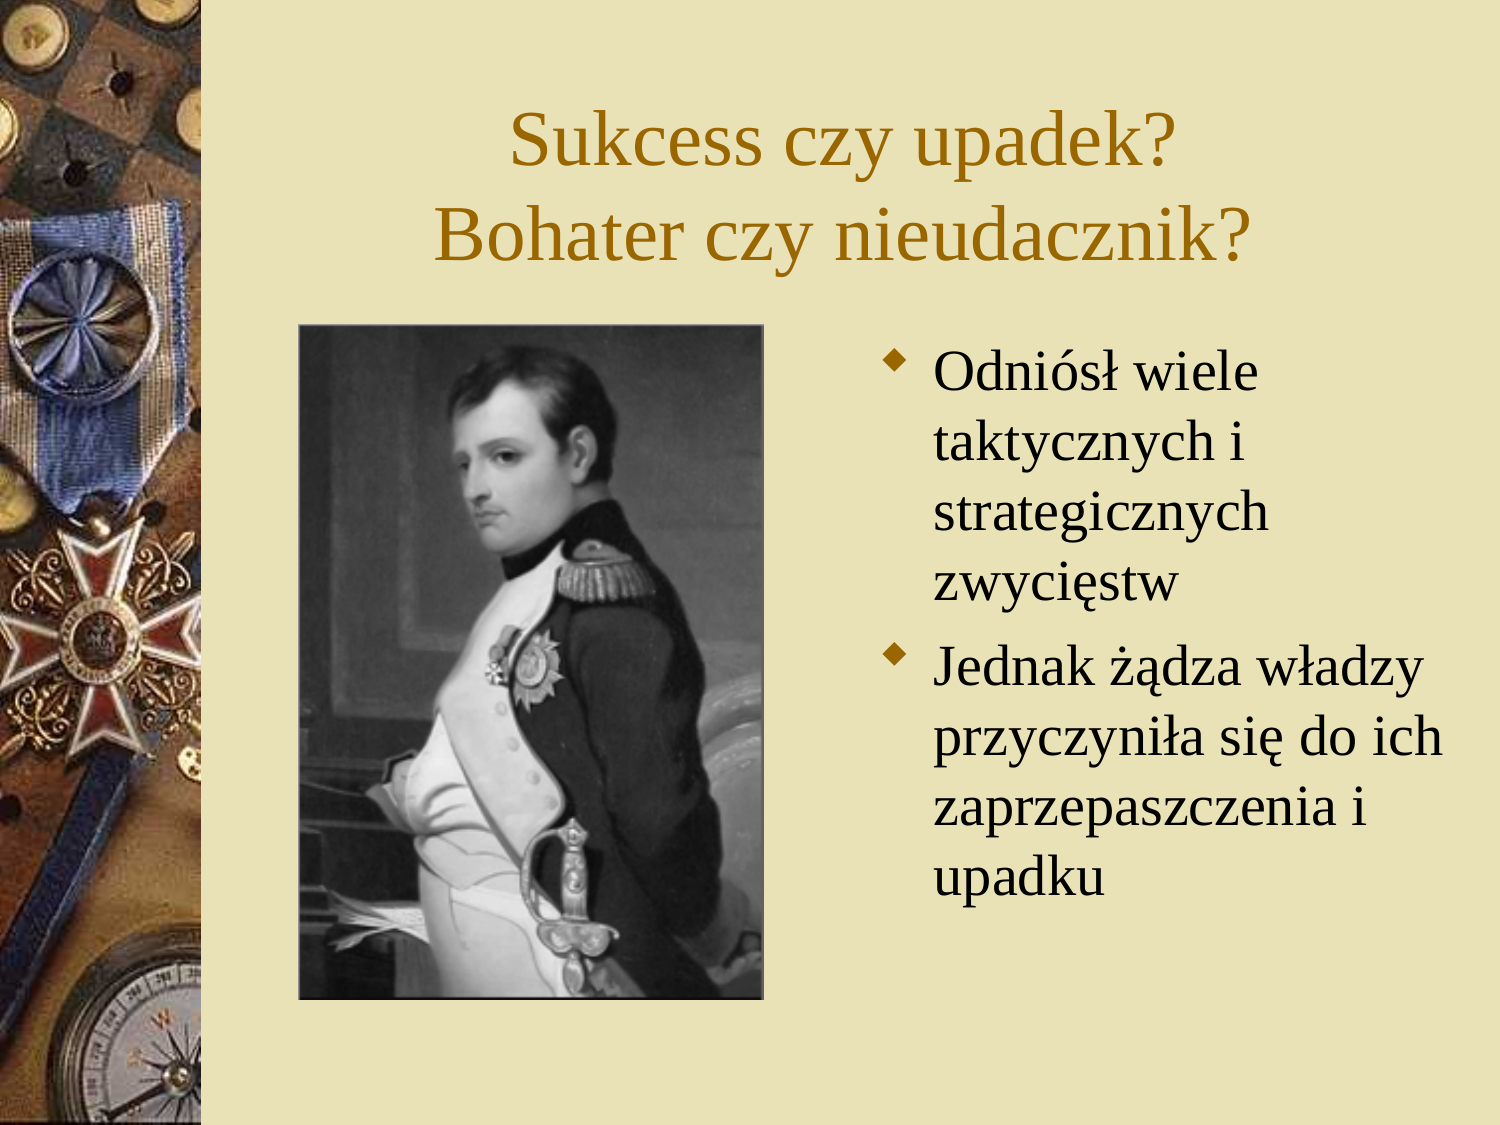

Sukcess czy upadek?
Bohater czy nieudacznik?
Odniósł wiele taktycznych i strategicznych zwycięstw
Jednak żądza władzy przyczyniła się do ich zaprzepaszczenia i upadku